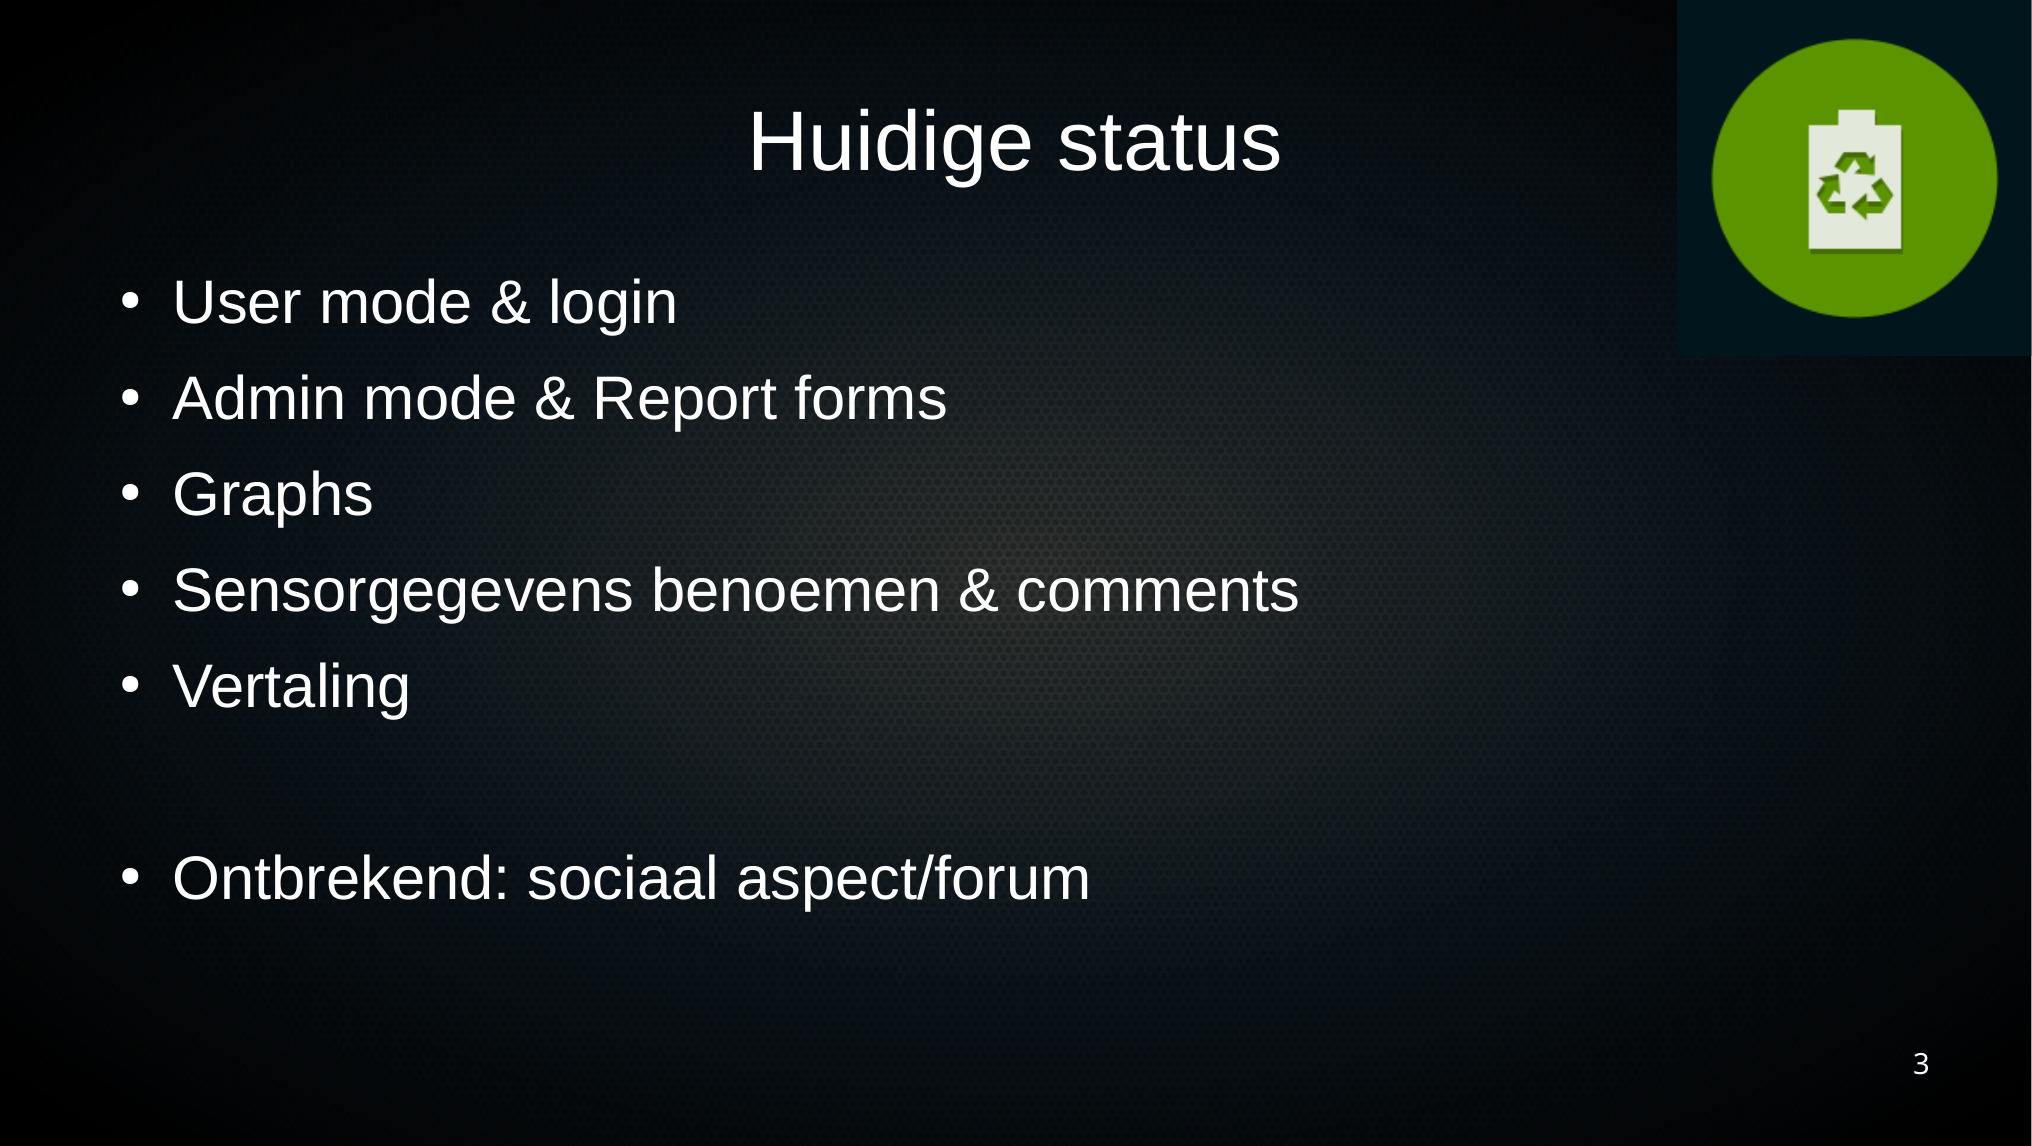

# Huidige status
User mode & login
Admin mode & Report forms
Graphs
Sensorgegevens benoemen & comments
Vertaling
Ontbrekend: sociaal aspect/forum
3